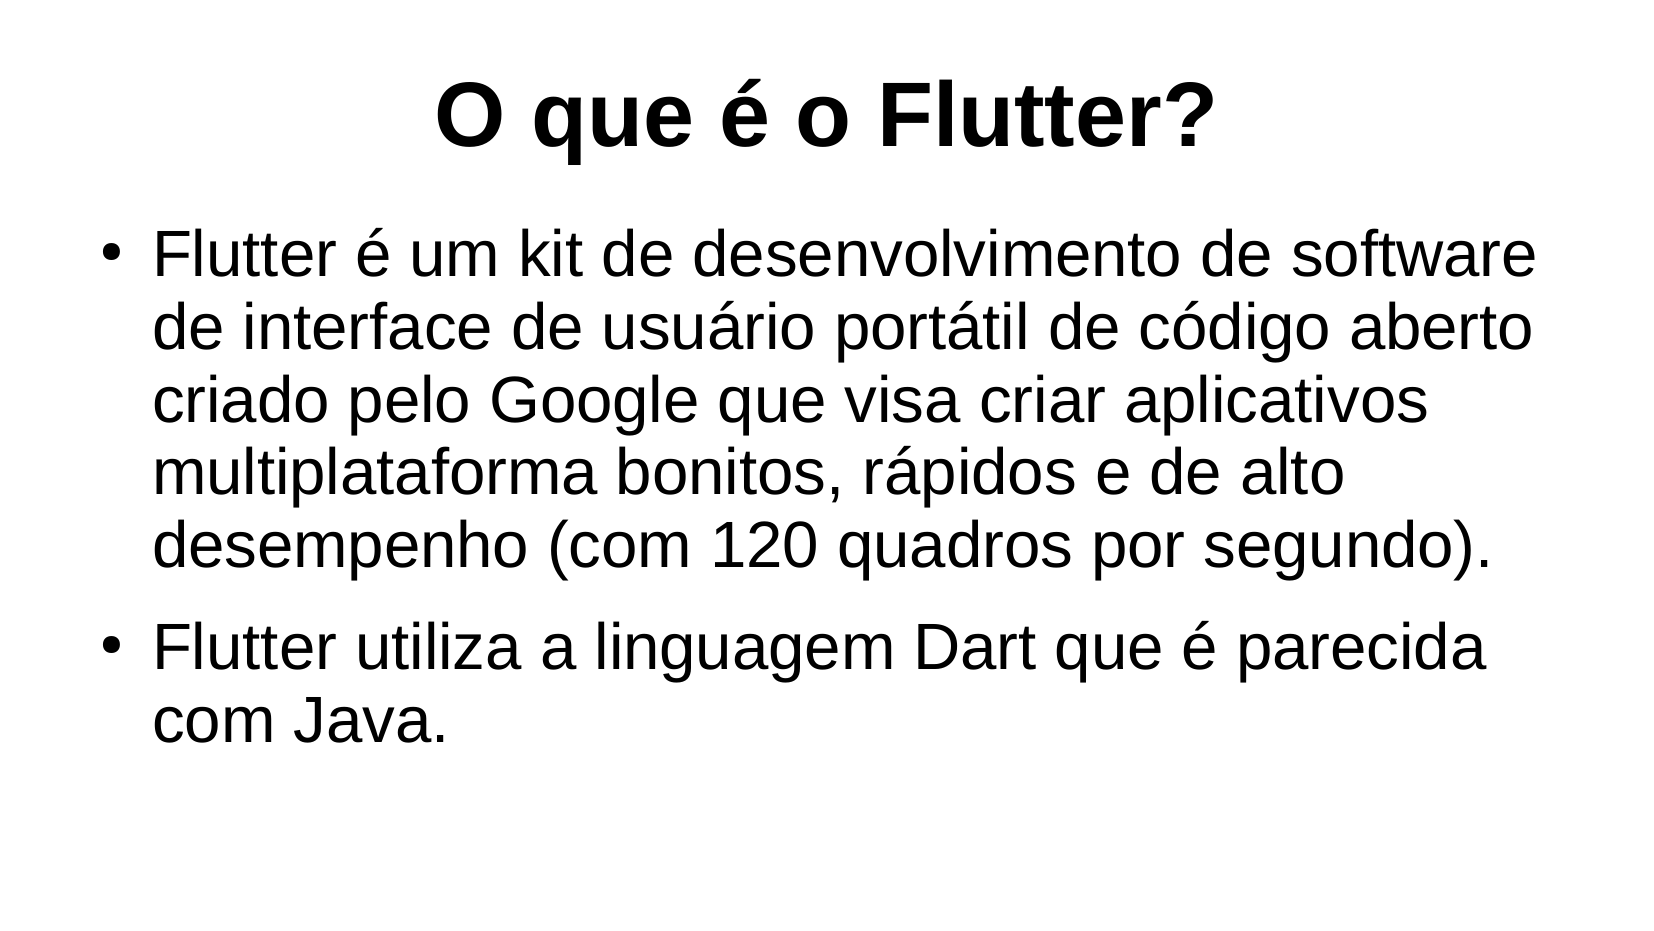

# O que é o Flutter?
Flutter é um kit de desenvolvimento de software de interface de usuário portátil de código aberto criado pelo Google que visa criar aplicativos multiplataforma bonitos, rápidos e de alto desempenho (com 120 quadros por segundo).
Flutter utiliza a linguagem Dart que é parecida com Java.